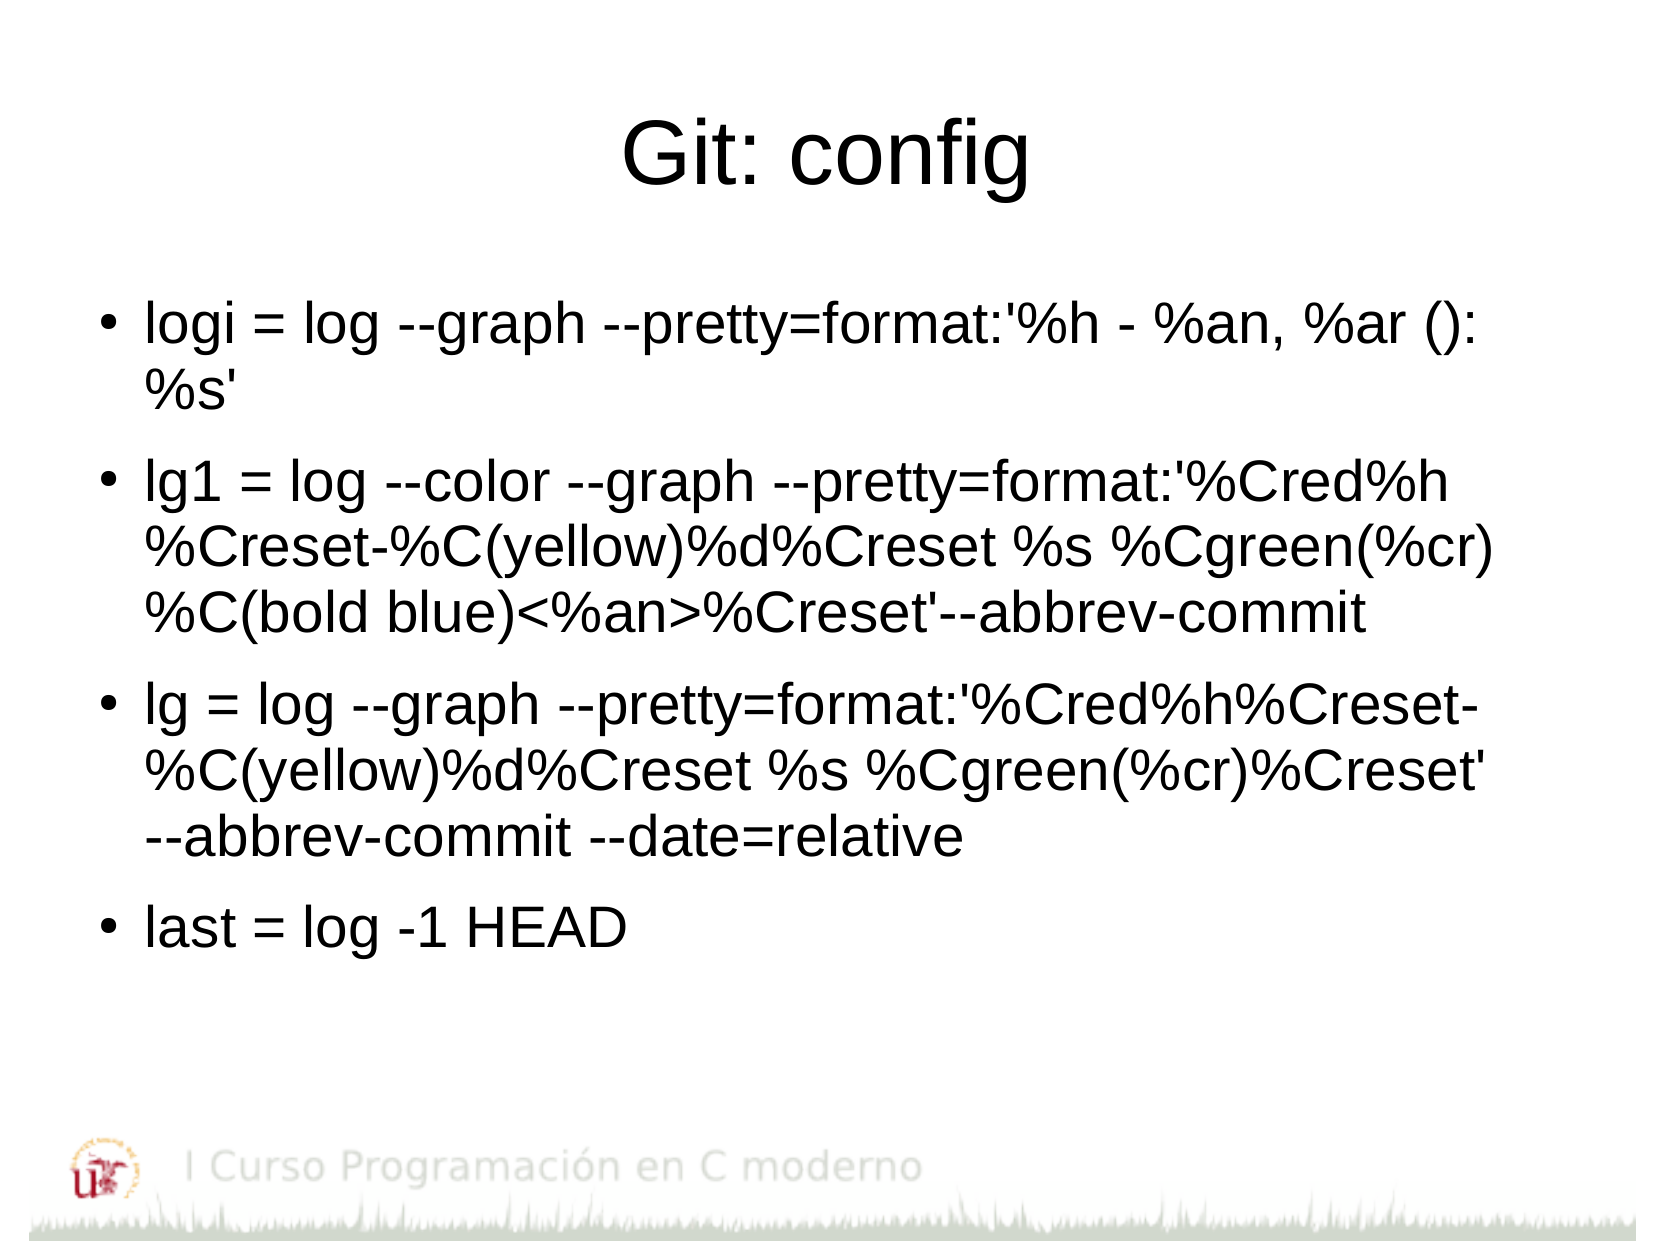

# Git: config
logi = log --graph --pretty=format:'%h - %an, %ar (): %s'
lg1 = log --color --graph --pretty=format:'%Cred%h%Creset-%C(yellow)%d%Creset %s %Cgreen(%cr) %C(bold blue)<%an>%Creset'--abbrev-commit
lg = log --graph --pretty=format:'%Cred%h%Creset-%C(yellow)%d%Creset %s %Cgreen(%cr)%Creset' --abbrev-commit --date=relative
last = log -1 HEAD